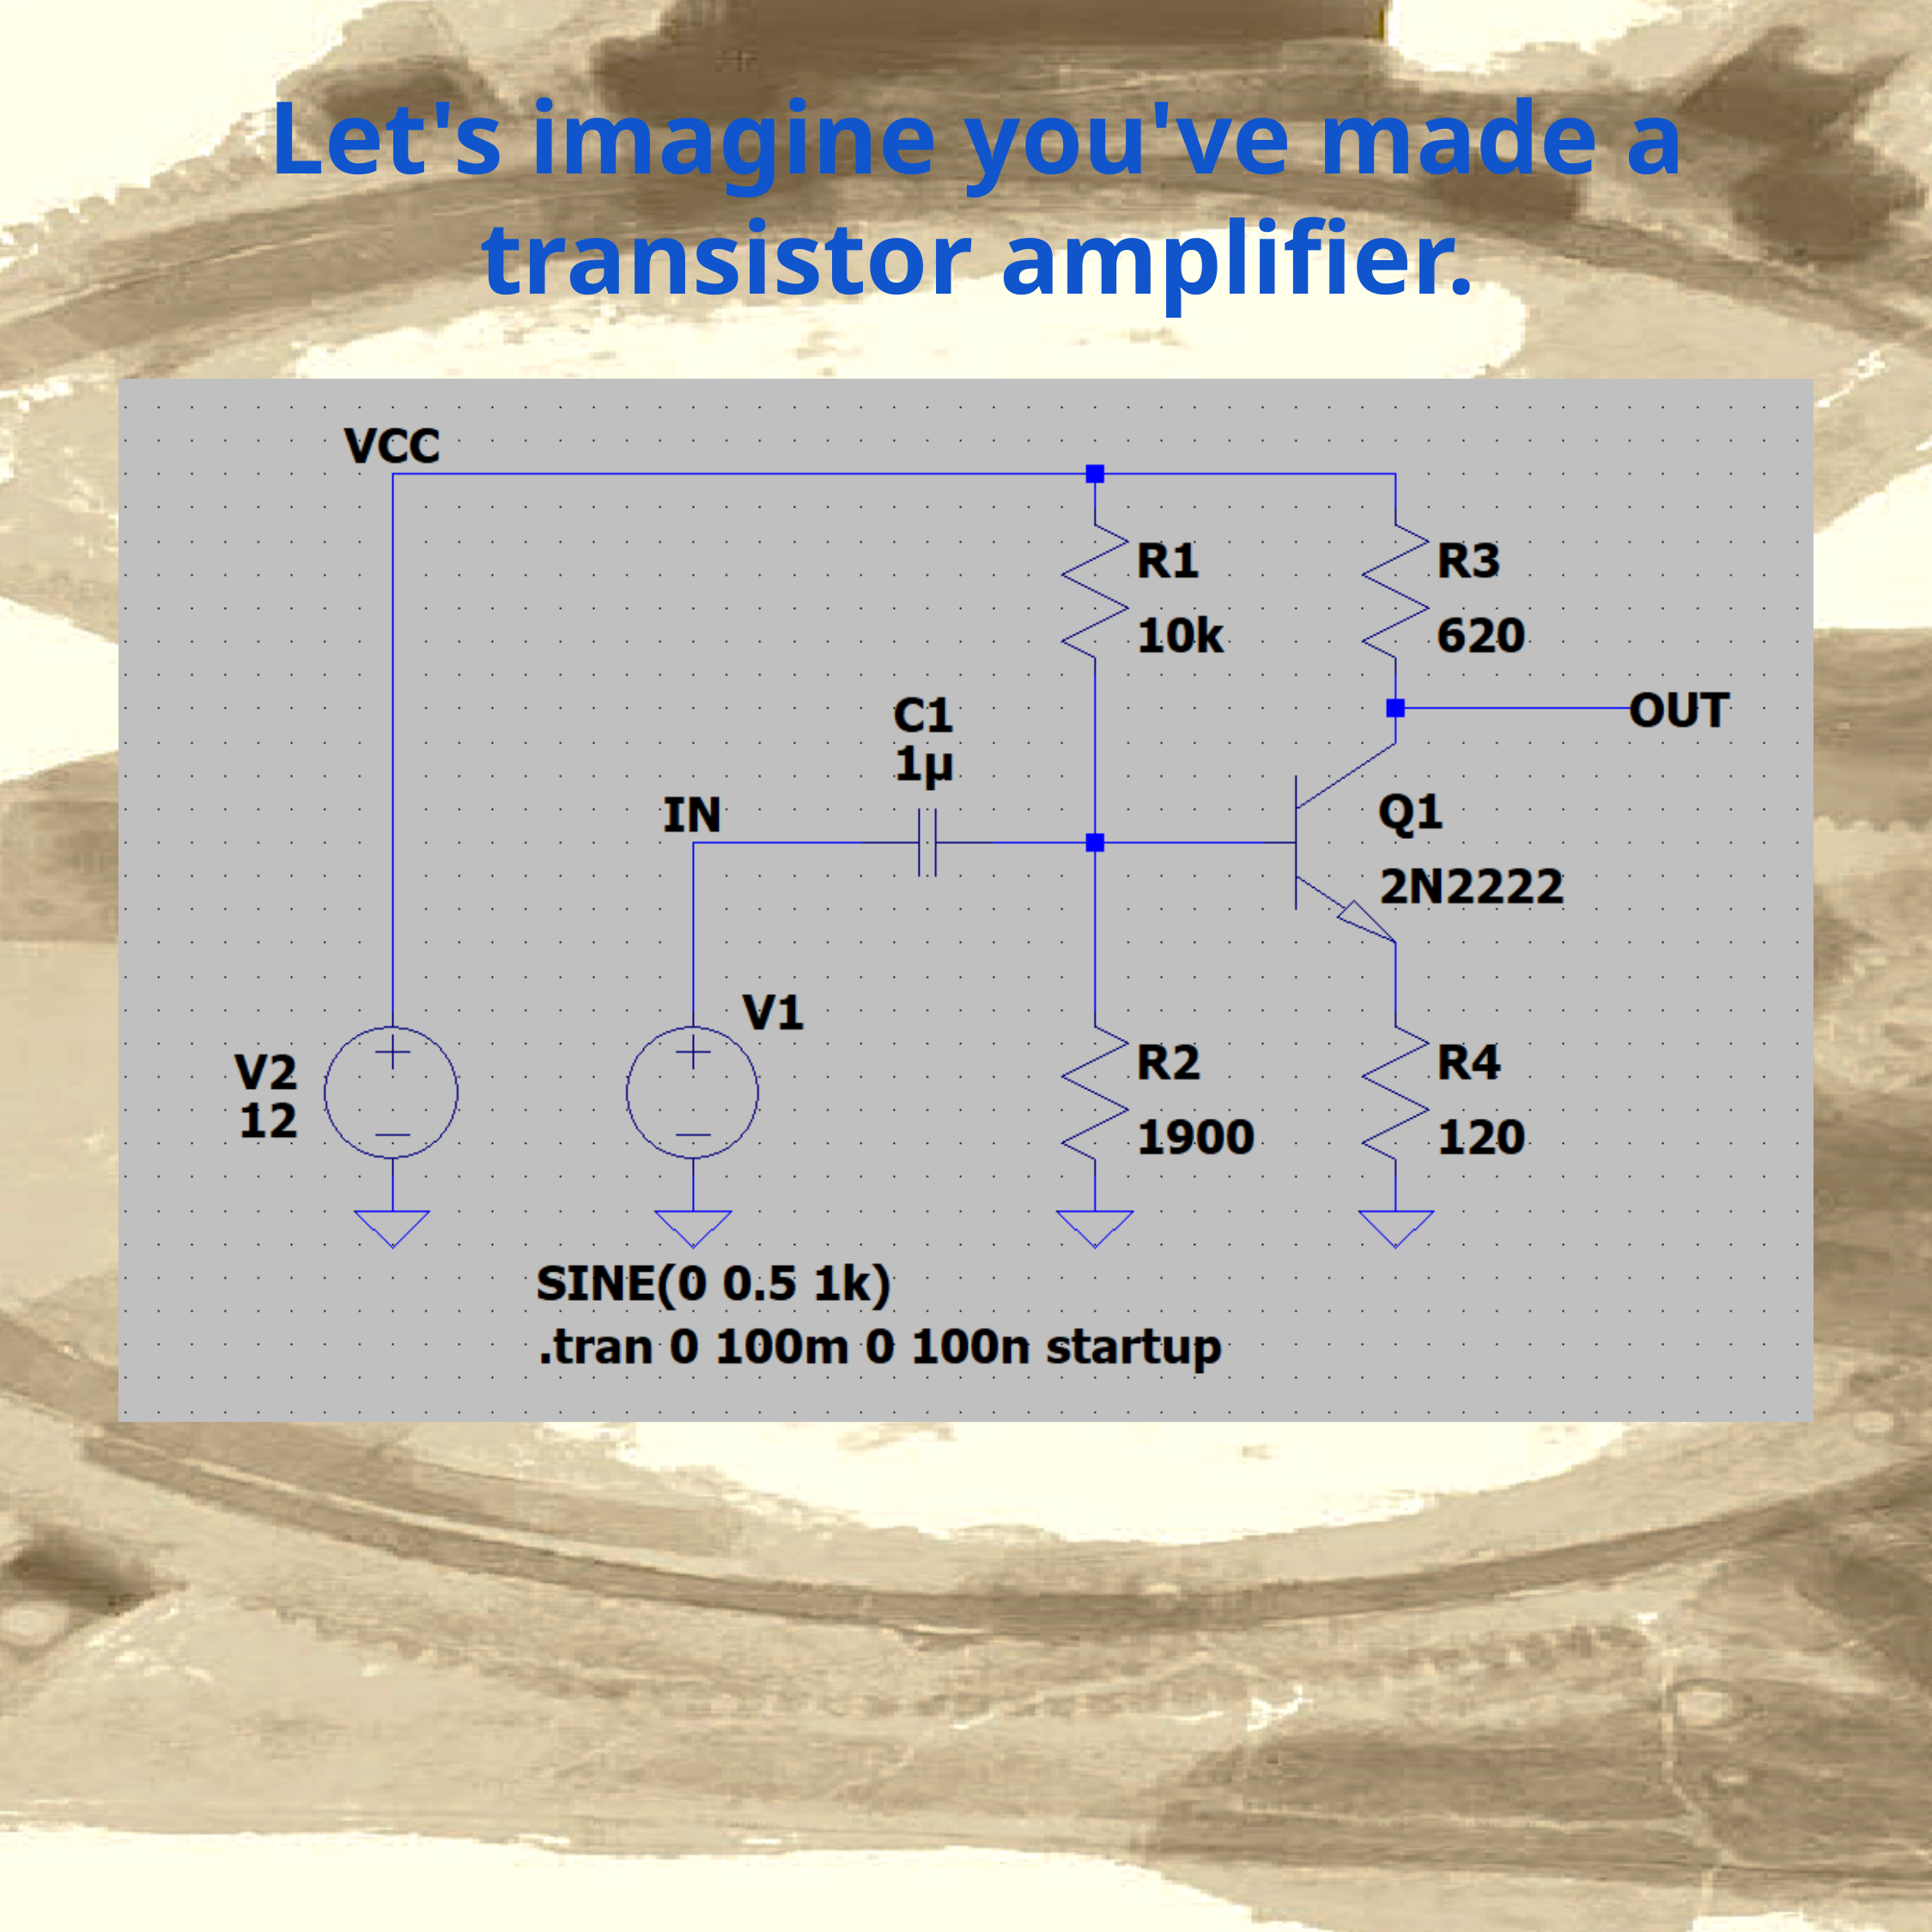

Let's imagine you've made a transistor amplifier.